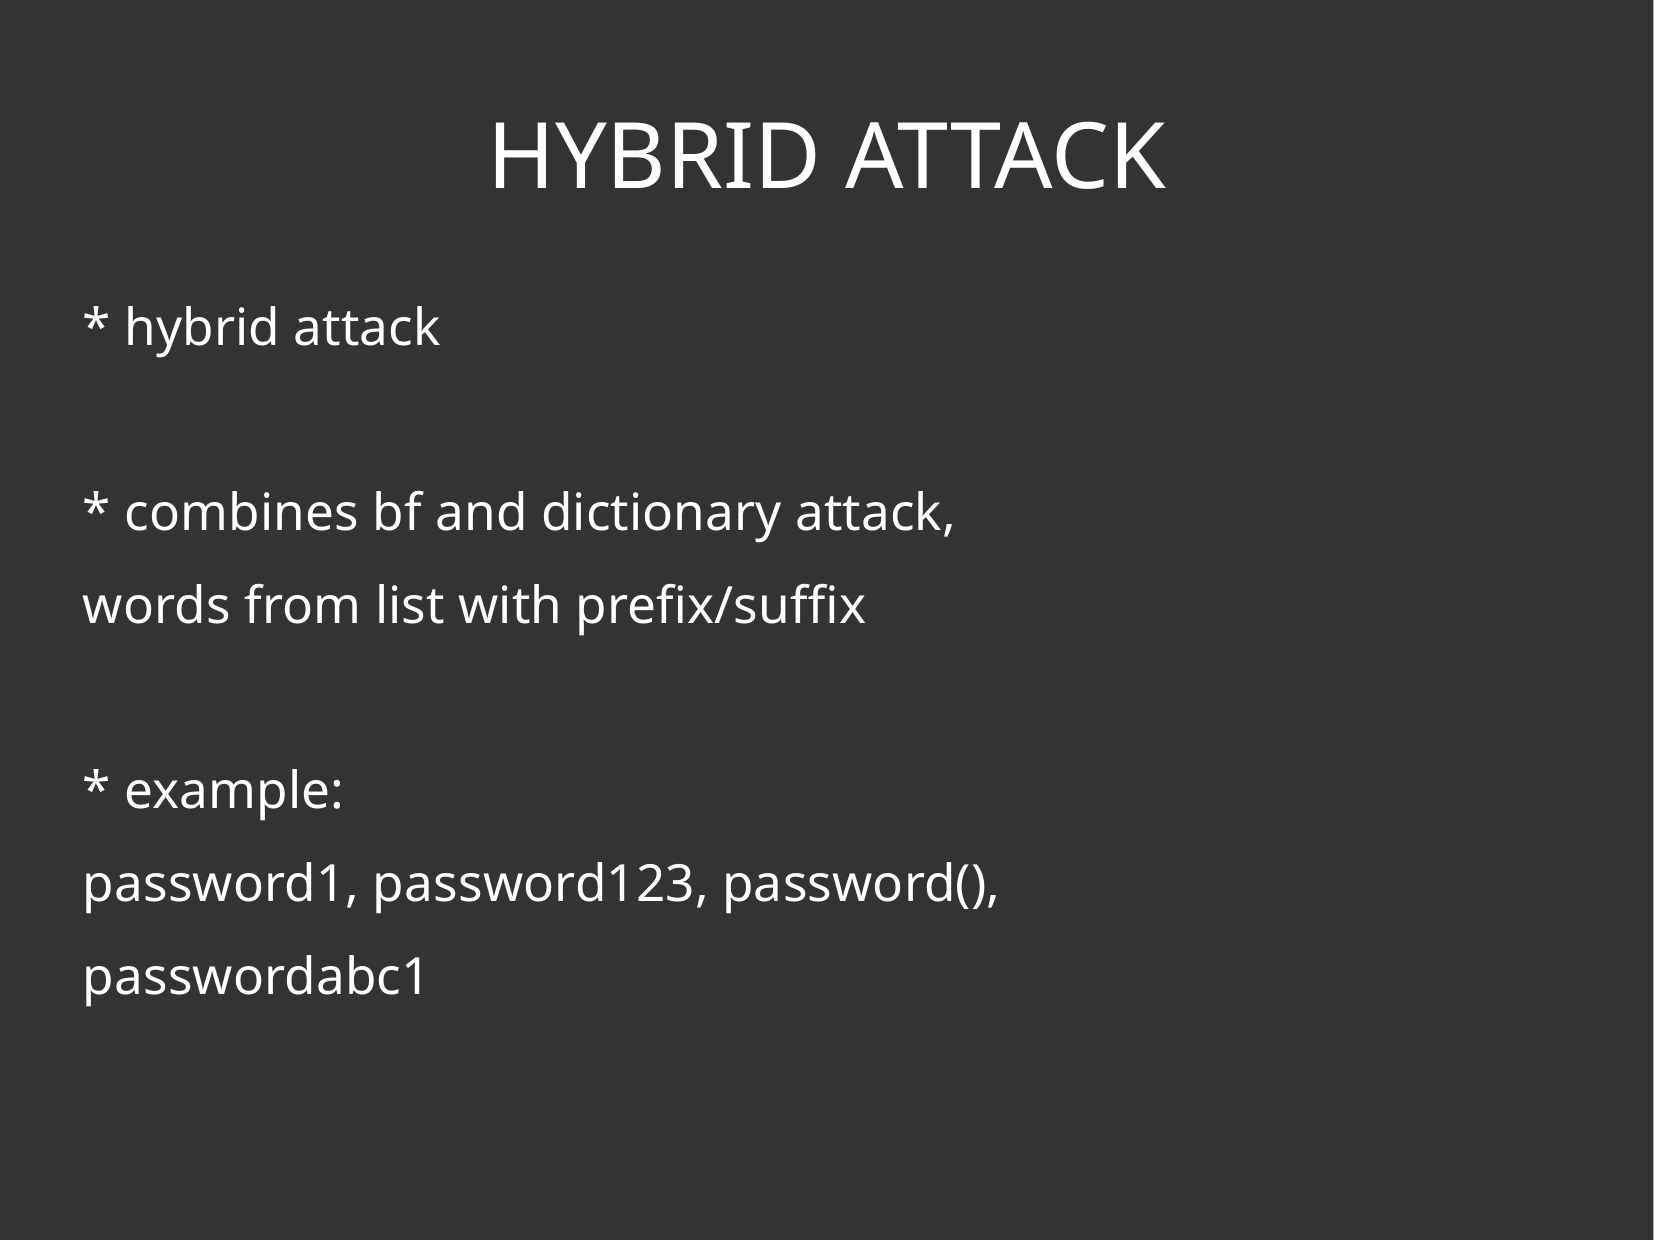

# HYBRID ATTACK
* hybrid attack
* combines bf and dictionary attack,
words from list with prefix/suffix
* example:
password1, password123, password(),
passwordabc1